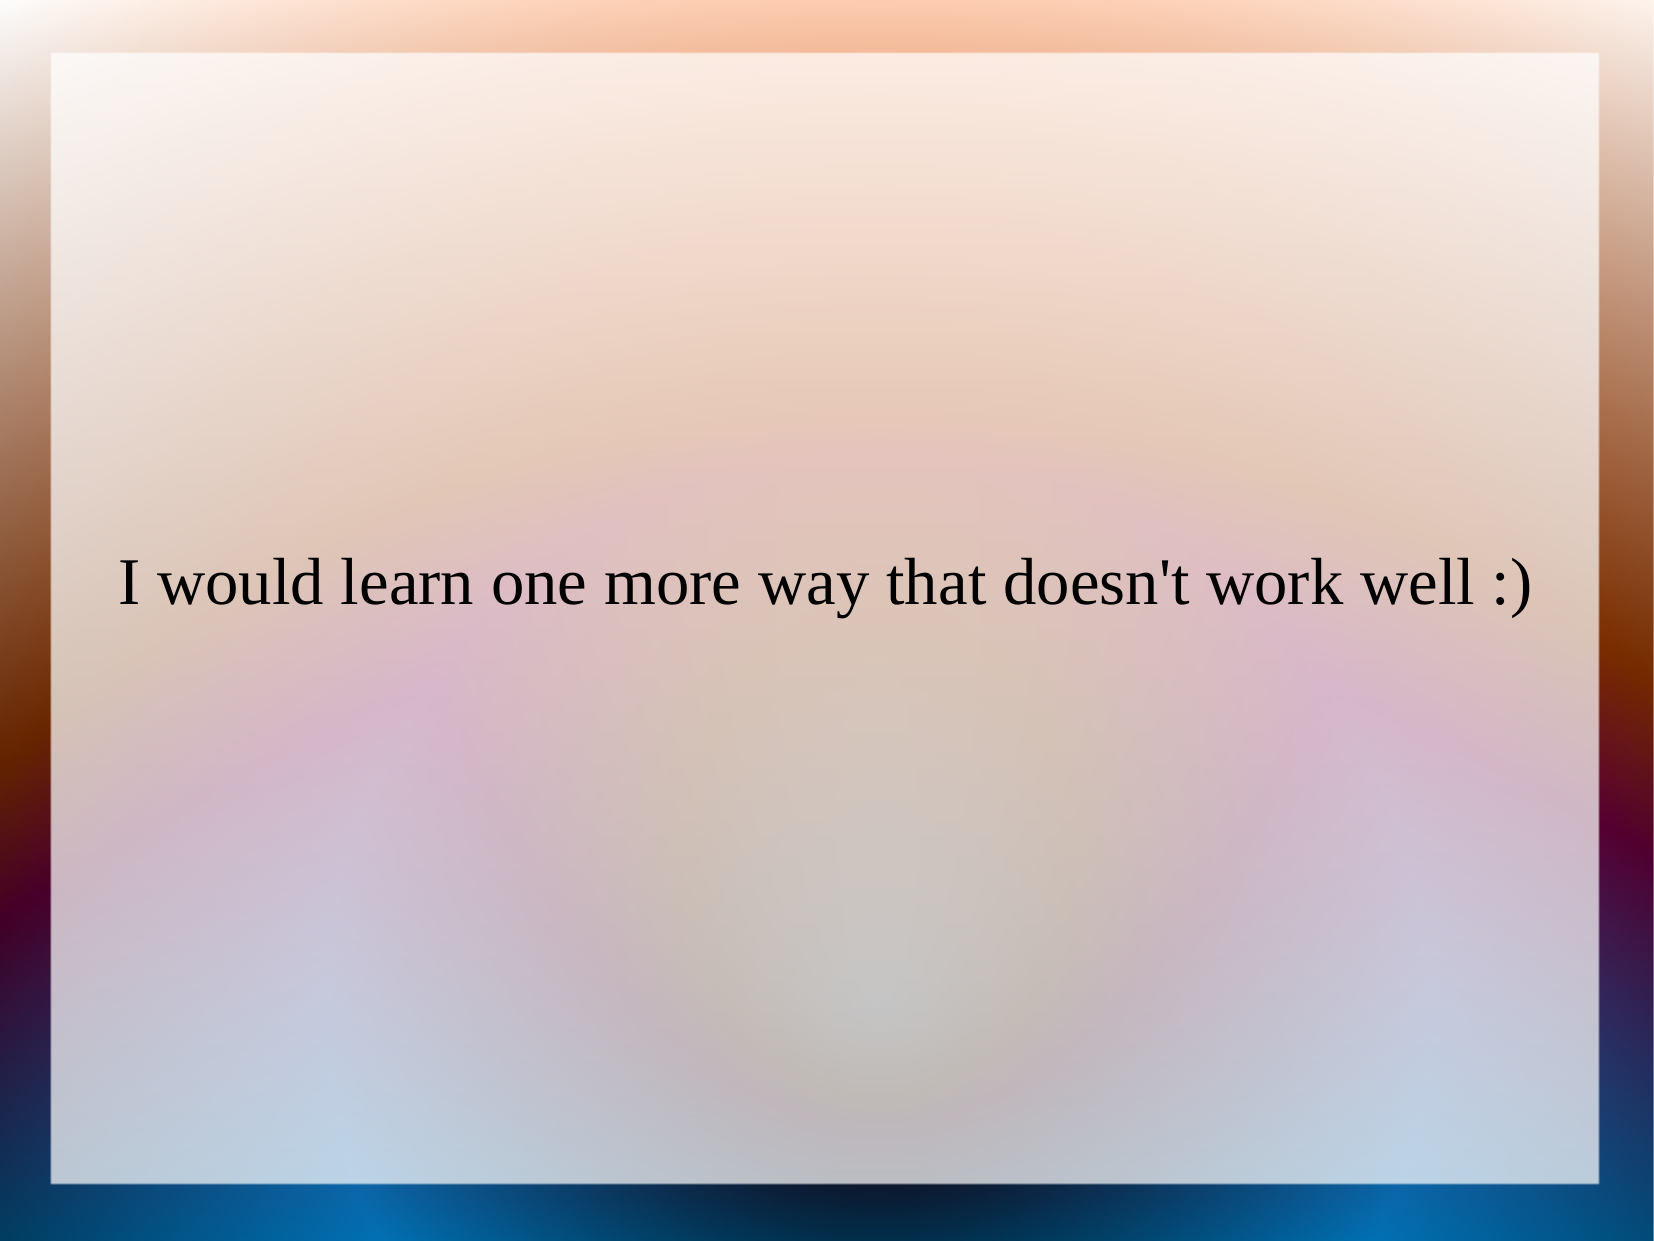

# I would learn one more way that doesn't work well :)